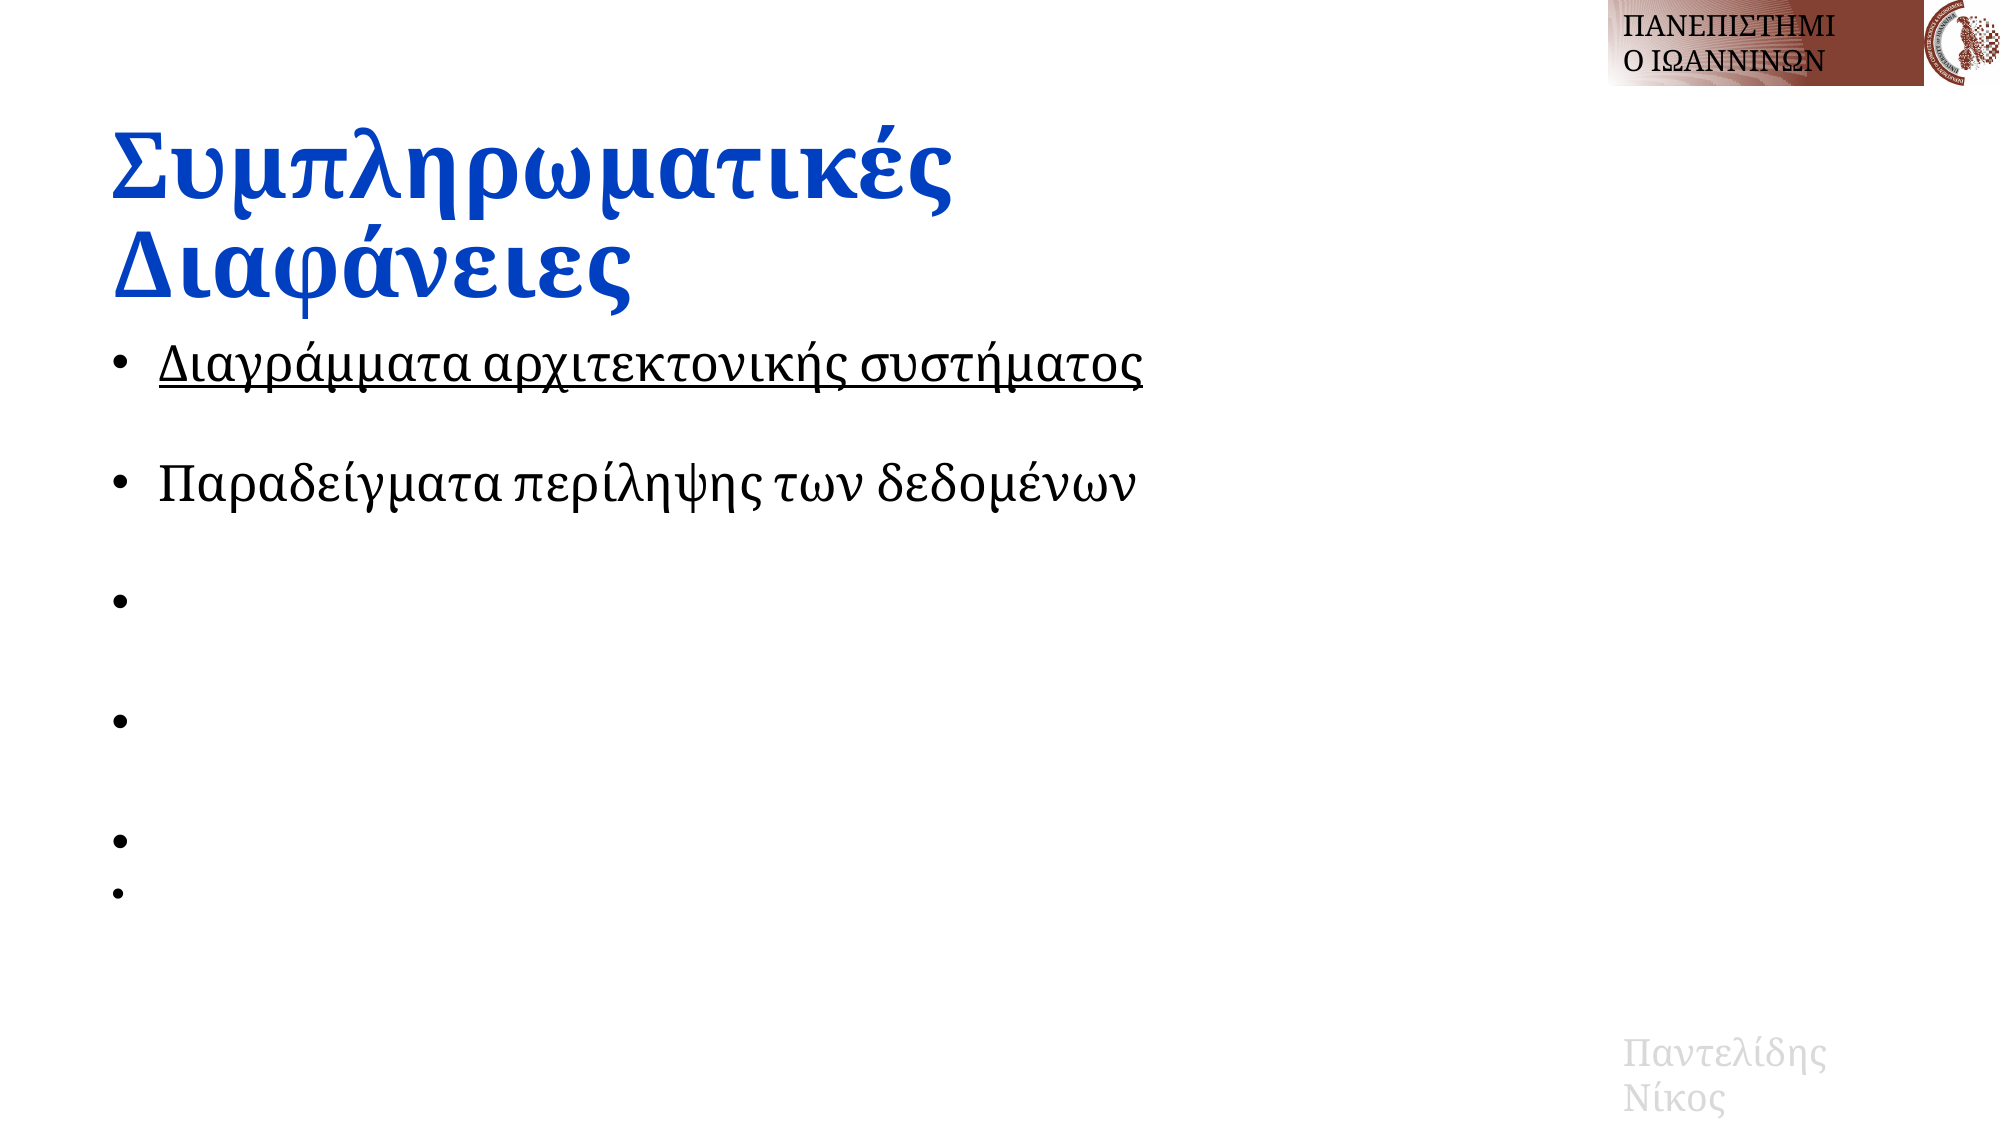

Συμπληρωματικές Διαφάνειες
Διαγράμματα αρχιτεκτονικής συστήματος
Παραδείγματα περίληψης των δεδομένων